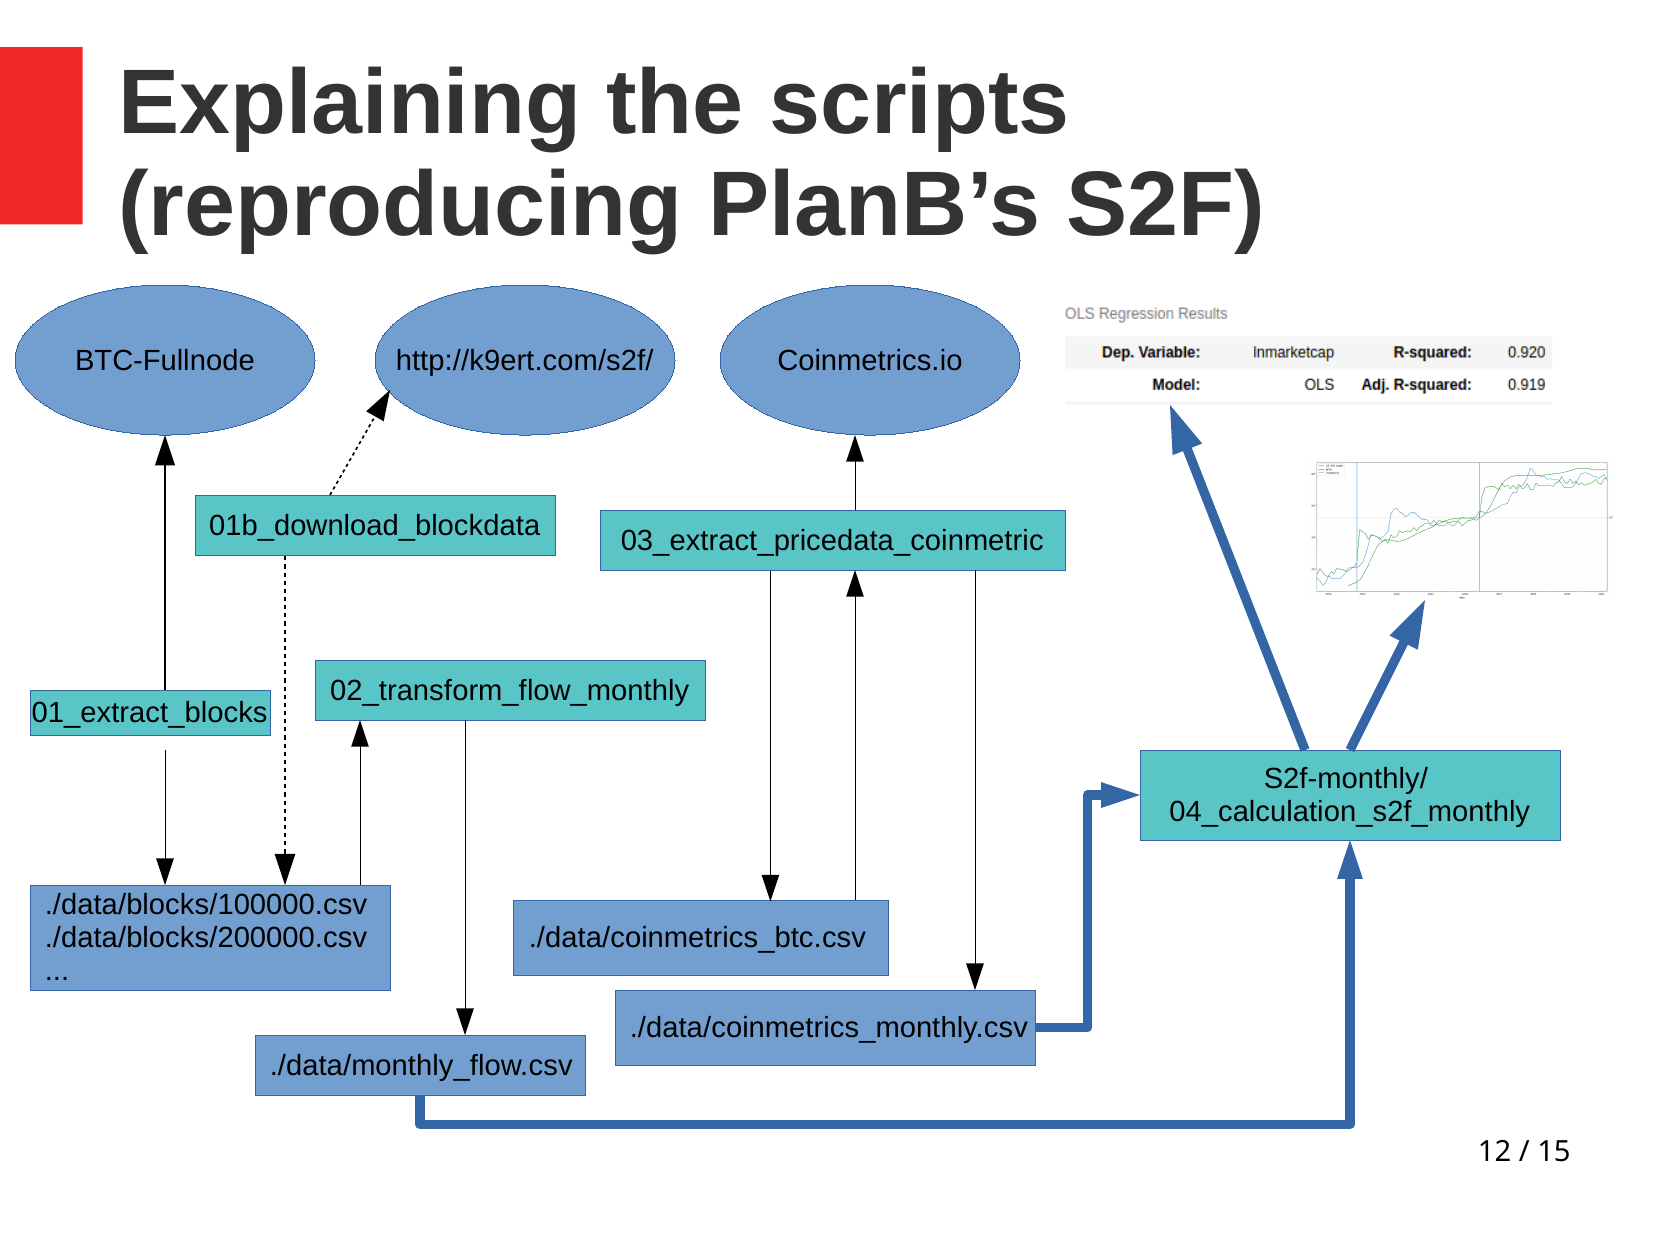

# Explaining the scripts (reproducing PlanB’s S2F)
BTC-Fullnode
01_extract_blocks
./data/blocks/100000.csv
./data/blocks/200000.csv
...
http://k9ert.com/s2f/
01b_download_blockdata
Coinmetrics.io
03_extract_pricedata_coinmetric
./data/coinmetrics_btc.csv
./data/coinmetrics_monthly.csv
02_transform_flow_monthly
./data/monthly_flow.csv
S2f-monthly/
04_calculation_s2f_monthly
12